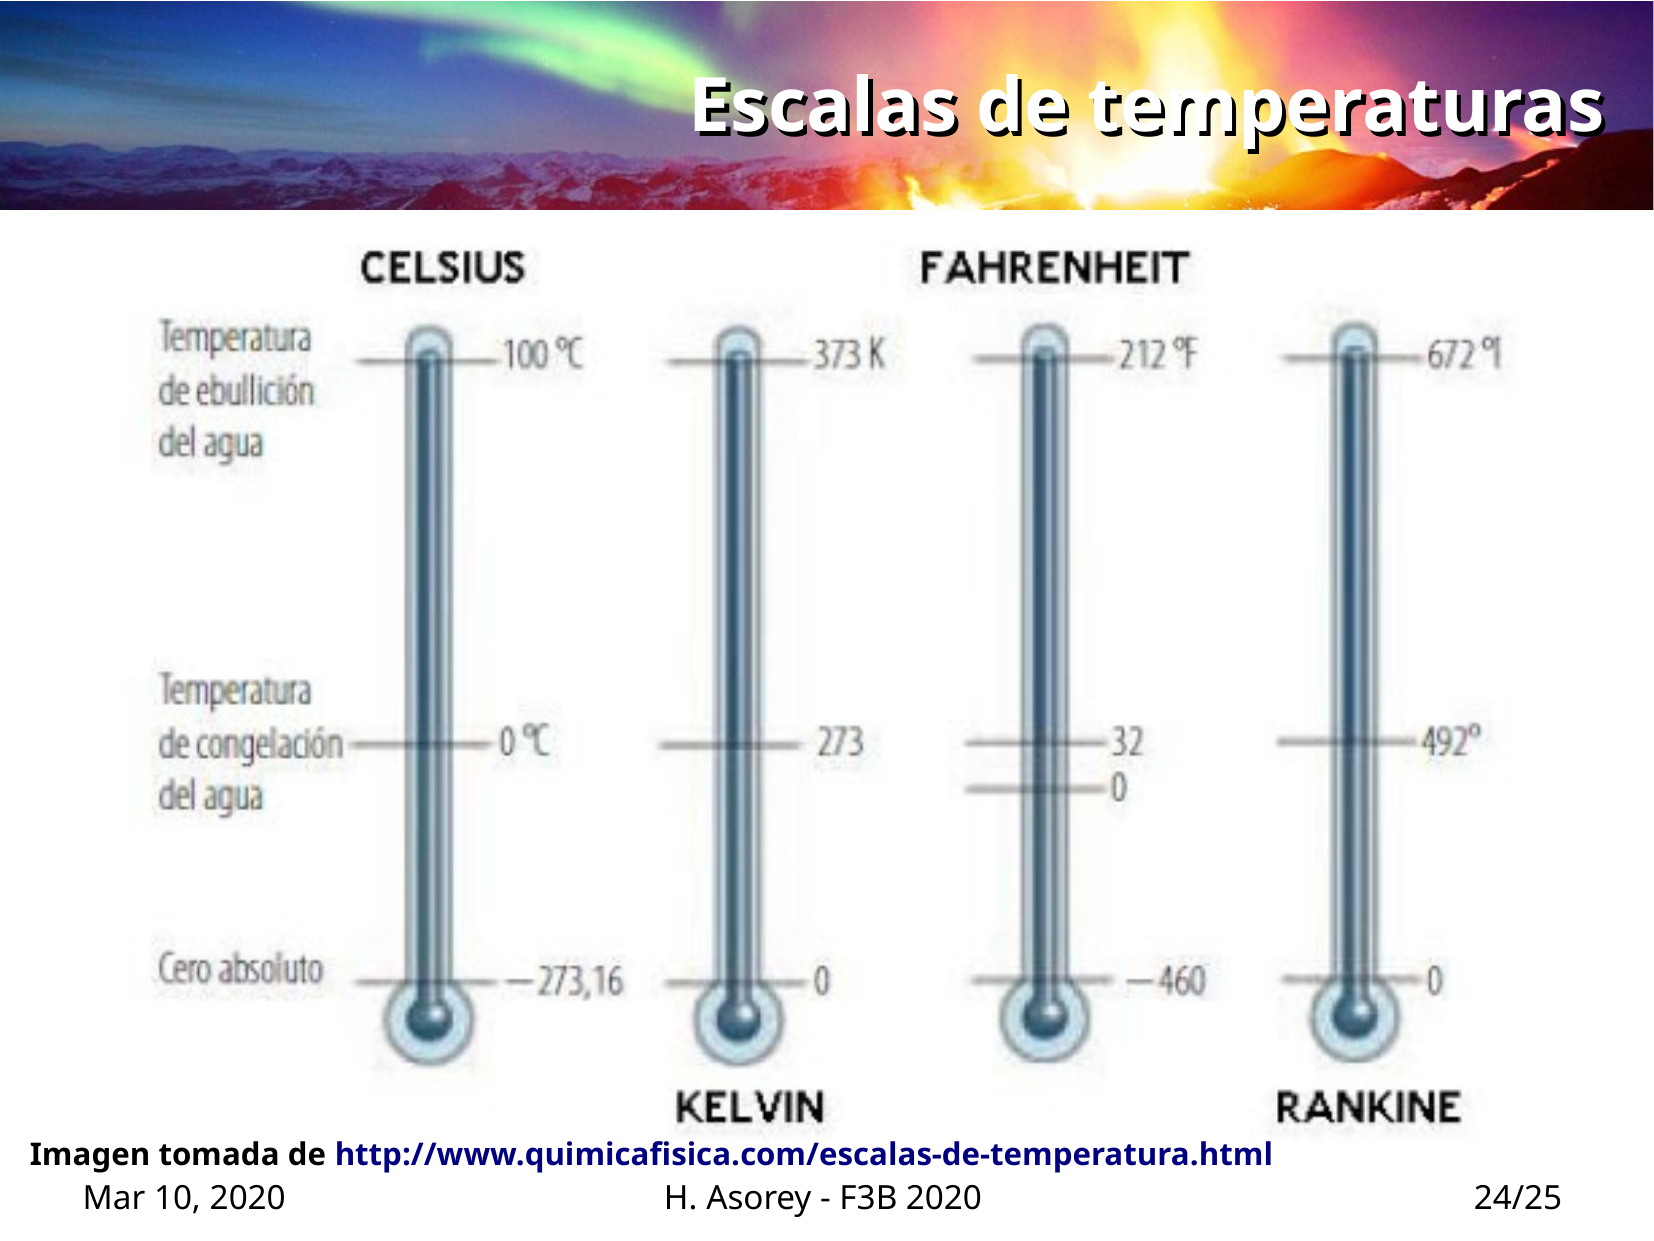

# Escalas de temperaturas
Imagen tomada de http://www.quimicafisica.com/escalas-de-temperatura.html
Mar 10, 2020
H. Asorey - F3B 2020
24